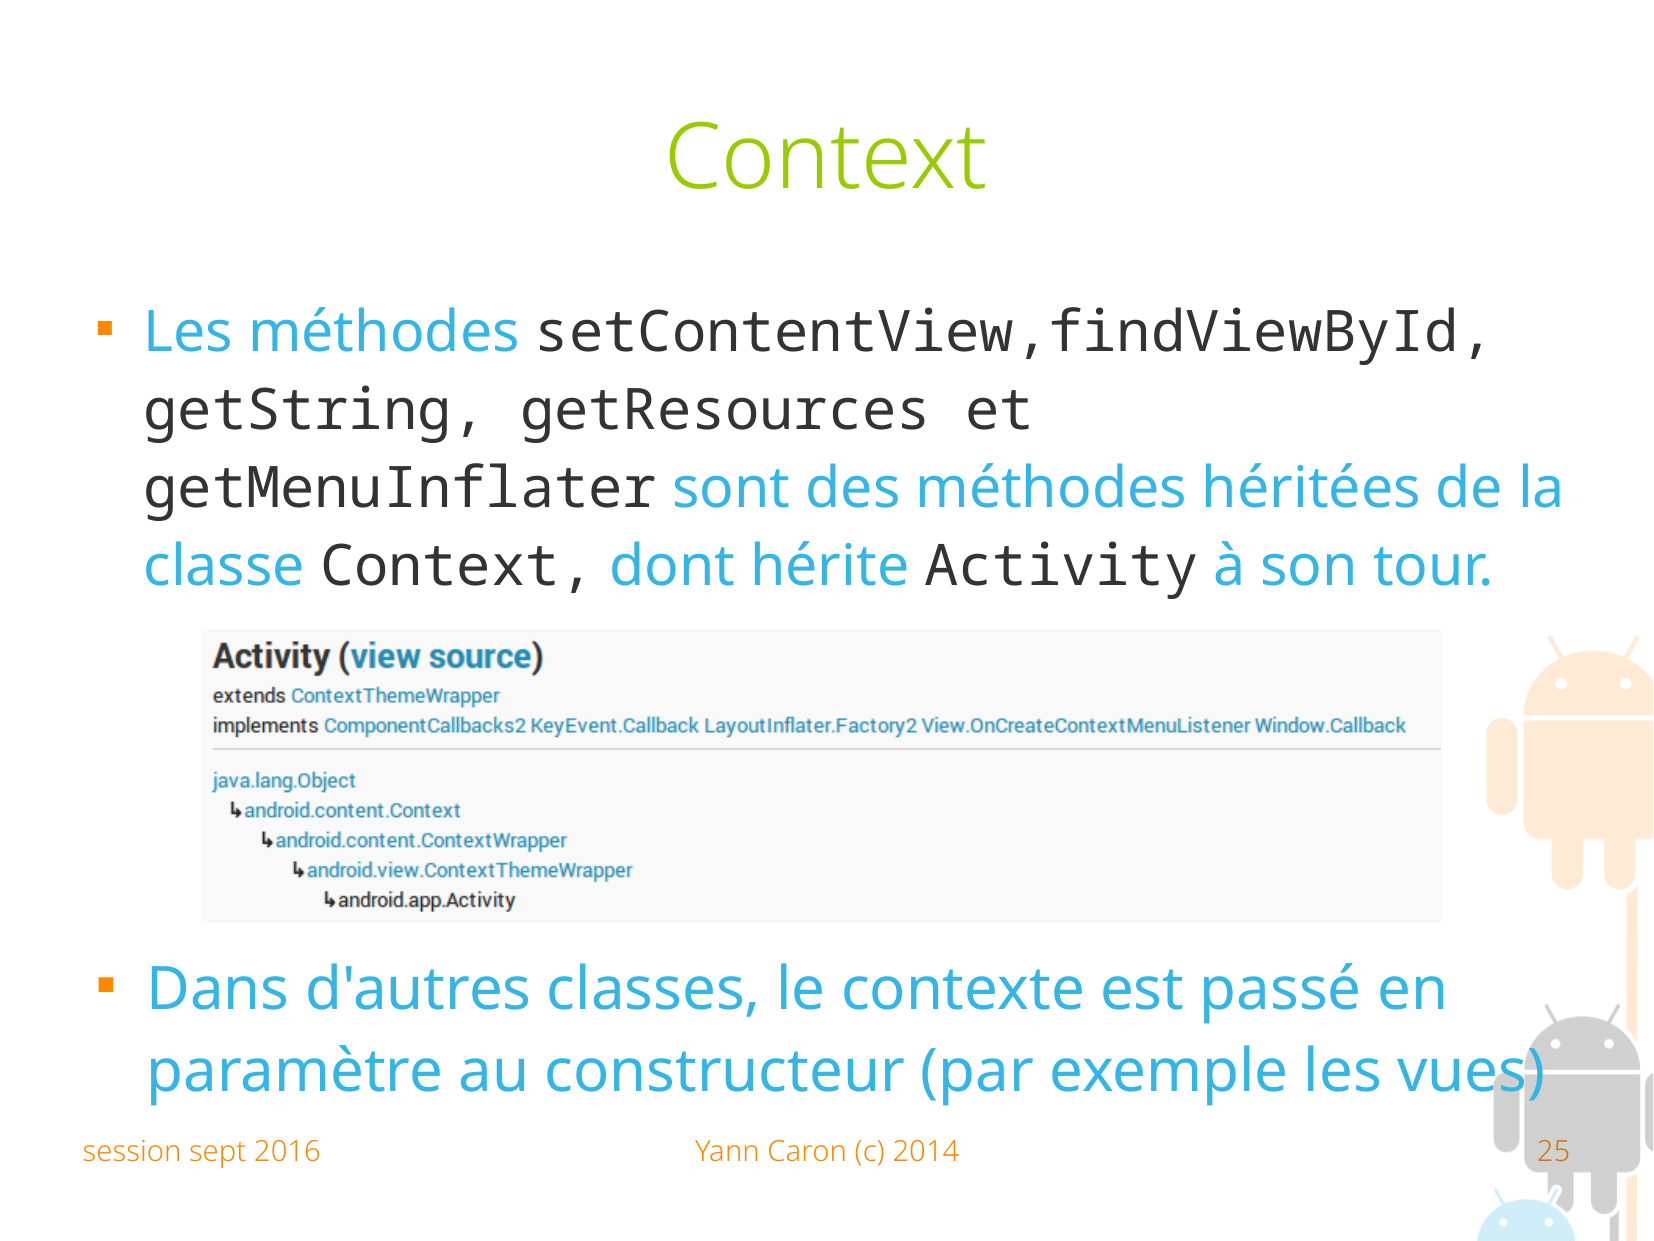

# Context
Les méthodes setContentView,findViewById, getString, getResources et getMenuInflater sont des méthodes héritées de la classe Context, dont hérite Activity à son tour.
Dans d'autres classes, le contexte est passé en paramètre au constructeur (par exemple les vues)
session sept 2016
Yann Caron (c) 2014
25